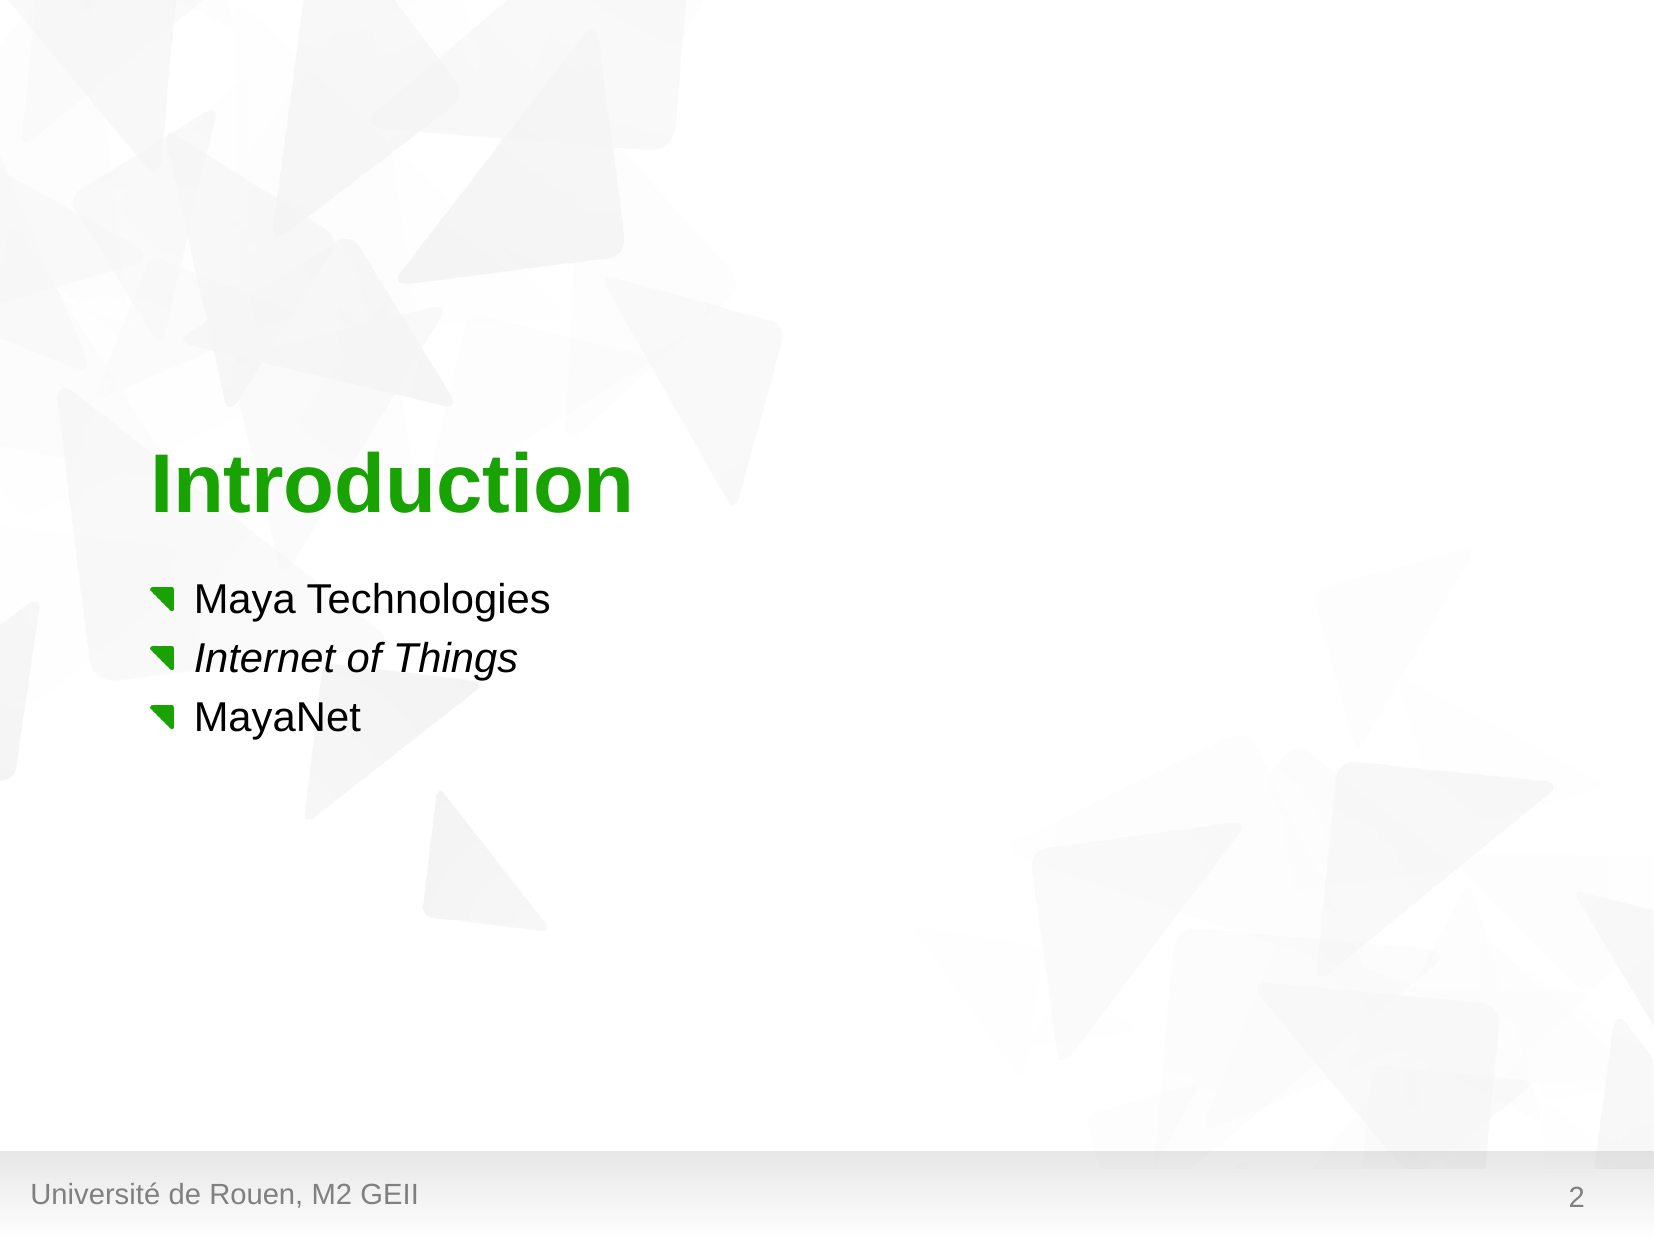

# Introduction
Maya Technologies
Internet of Things
MayaNet
Université de Rouen, M2 GEII
2